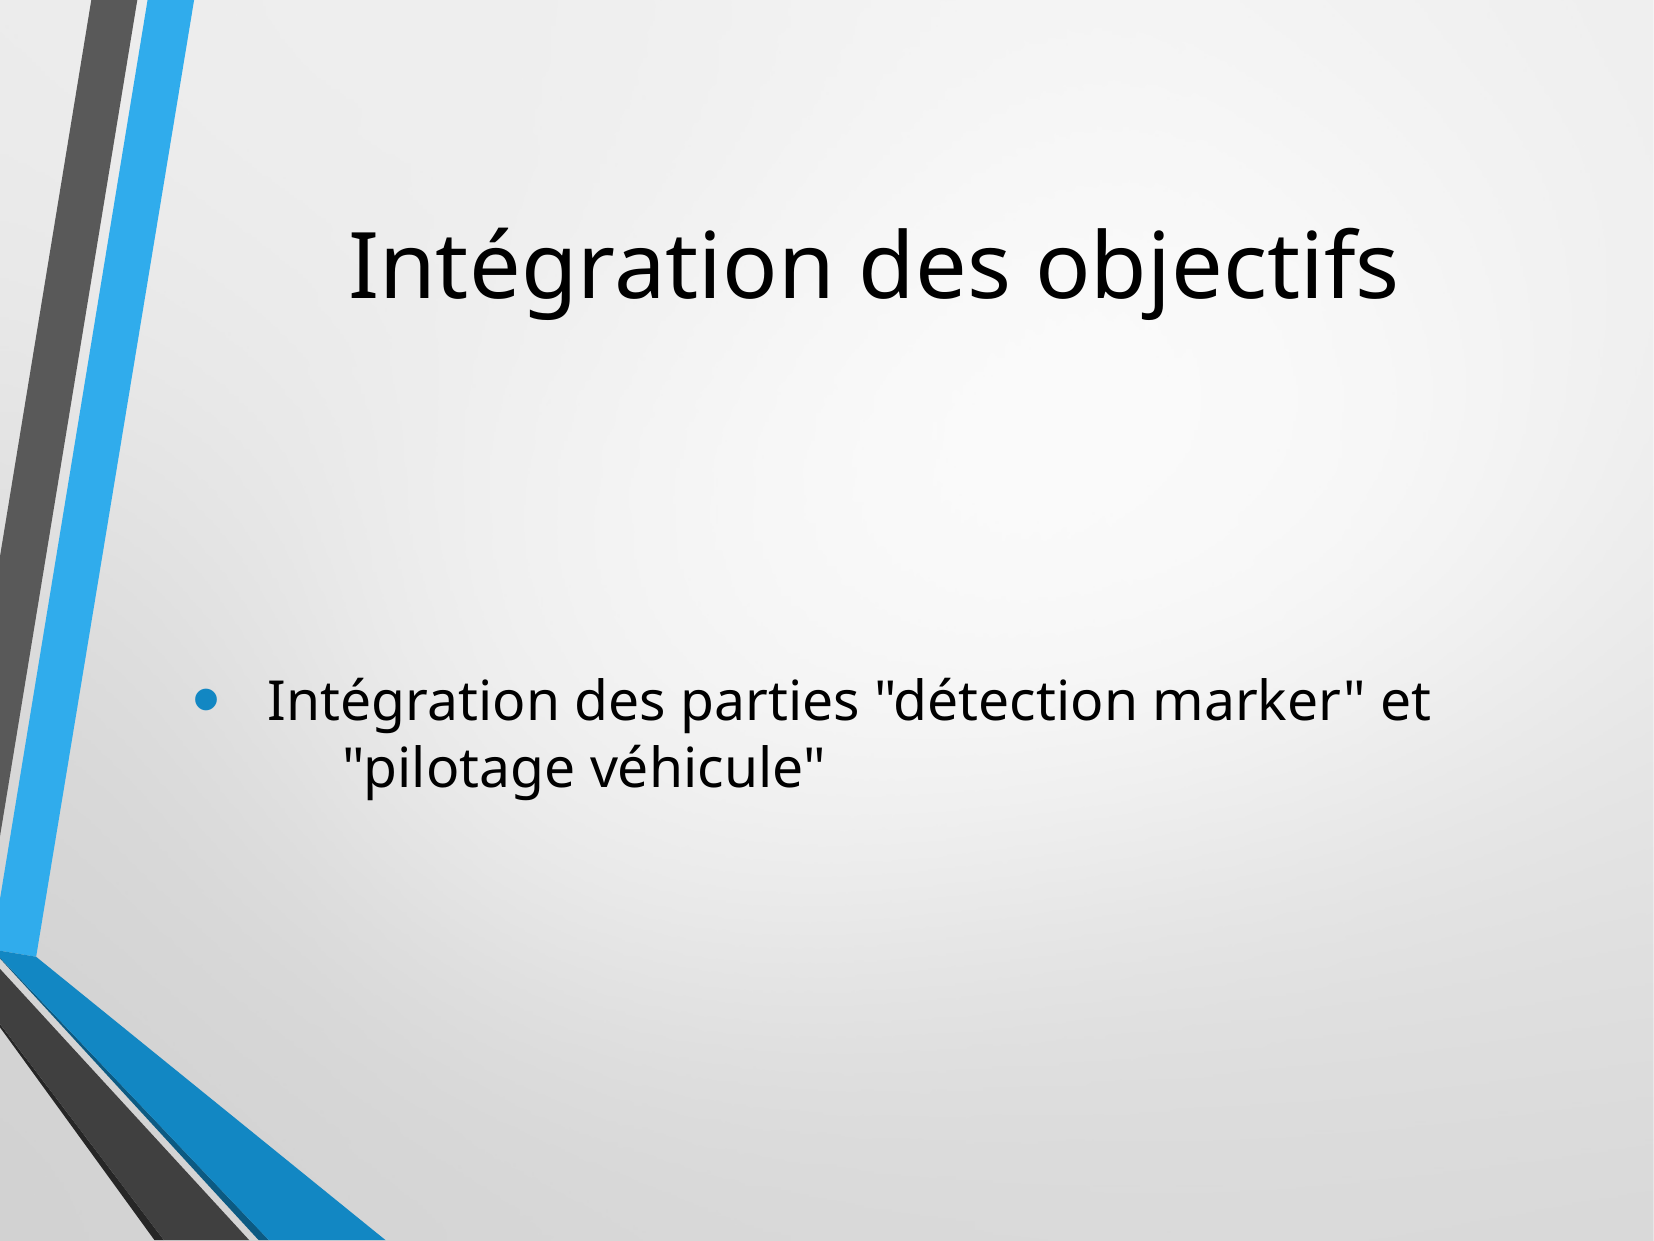

# Intégration des objectifs
Intégration des parties "détection marker" et "pilotage véhicule"